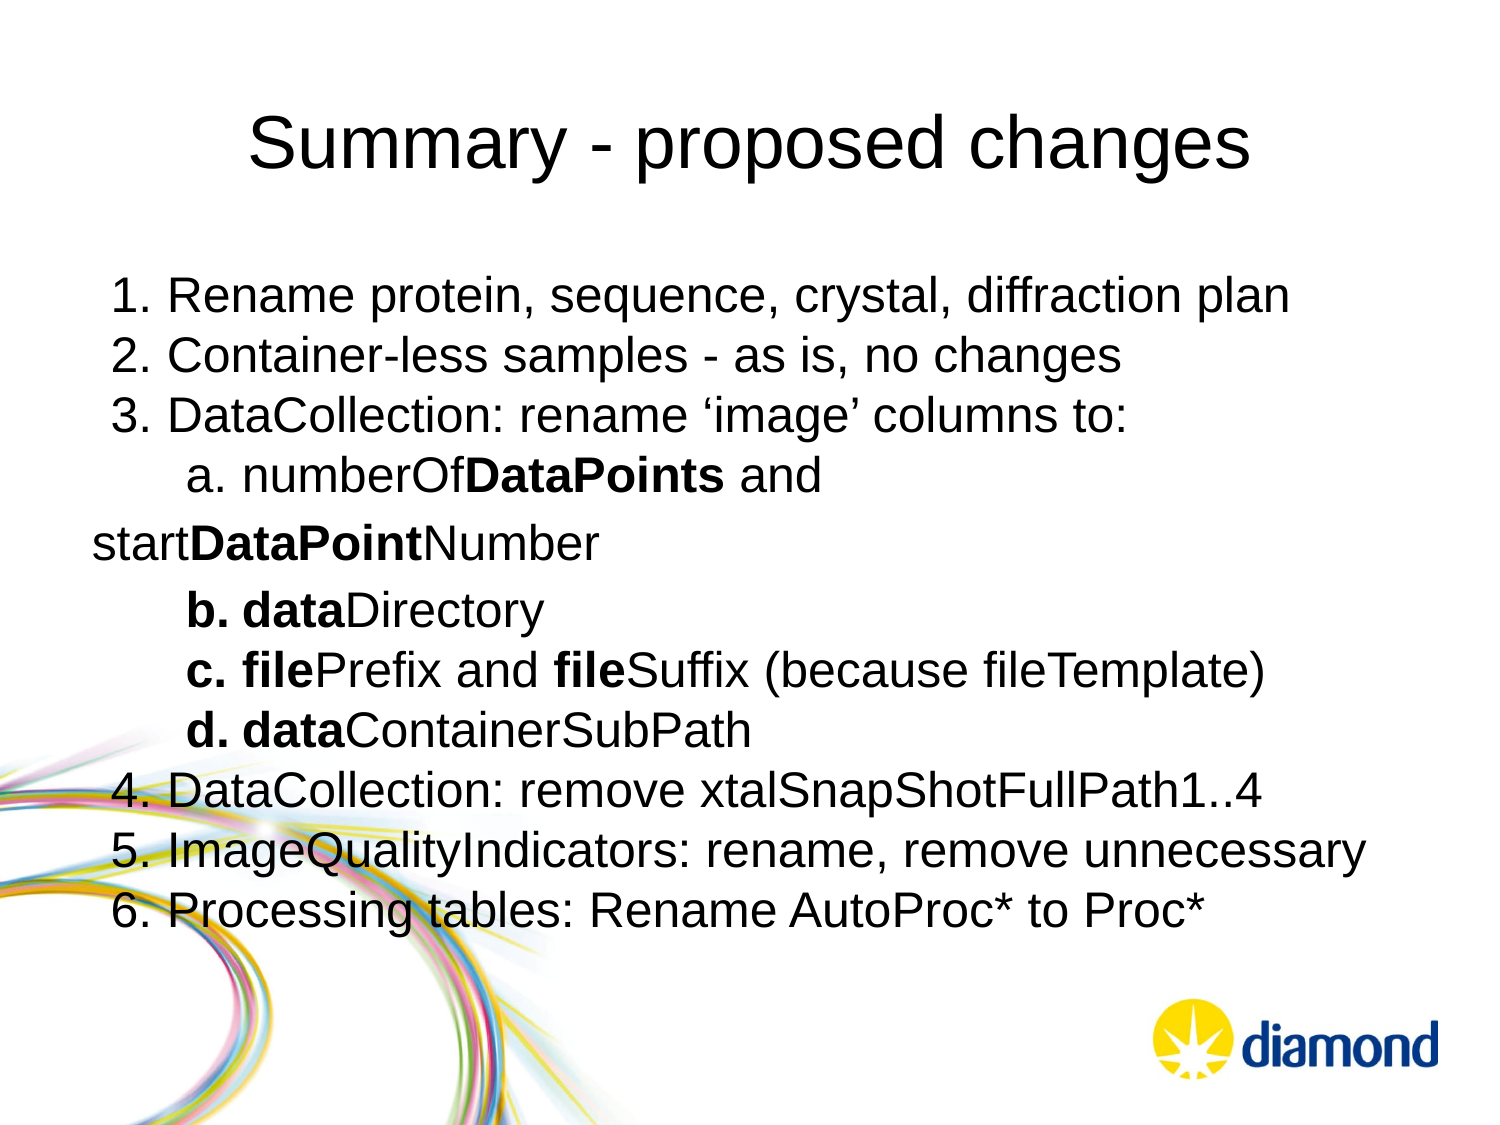

# Summary - proposed changes
Rename protein, sequence, crystal, diffraction plan
Container-less samples - as is, no changes
DataCollection: rename ‘image’ columns to:
numberOfDataPoints and
startDataPointNumber
dataDirectory
filePrefix and fileSuffix (because fileTemplate)
dataContainerSubPath
DataCollection: remove xtalSnapShotFullPath1..4
ImageQualityIndicators: rename, remove unnecessary
Processing tables: Rename AutoProc* to Proc*